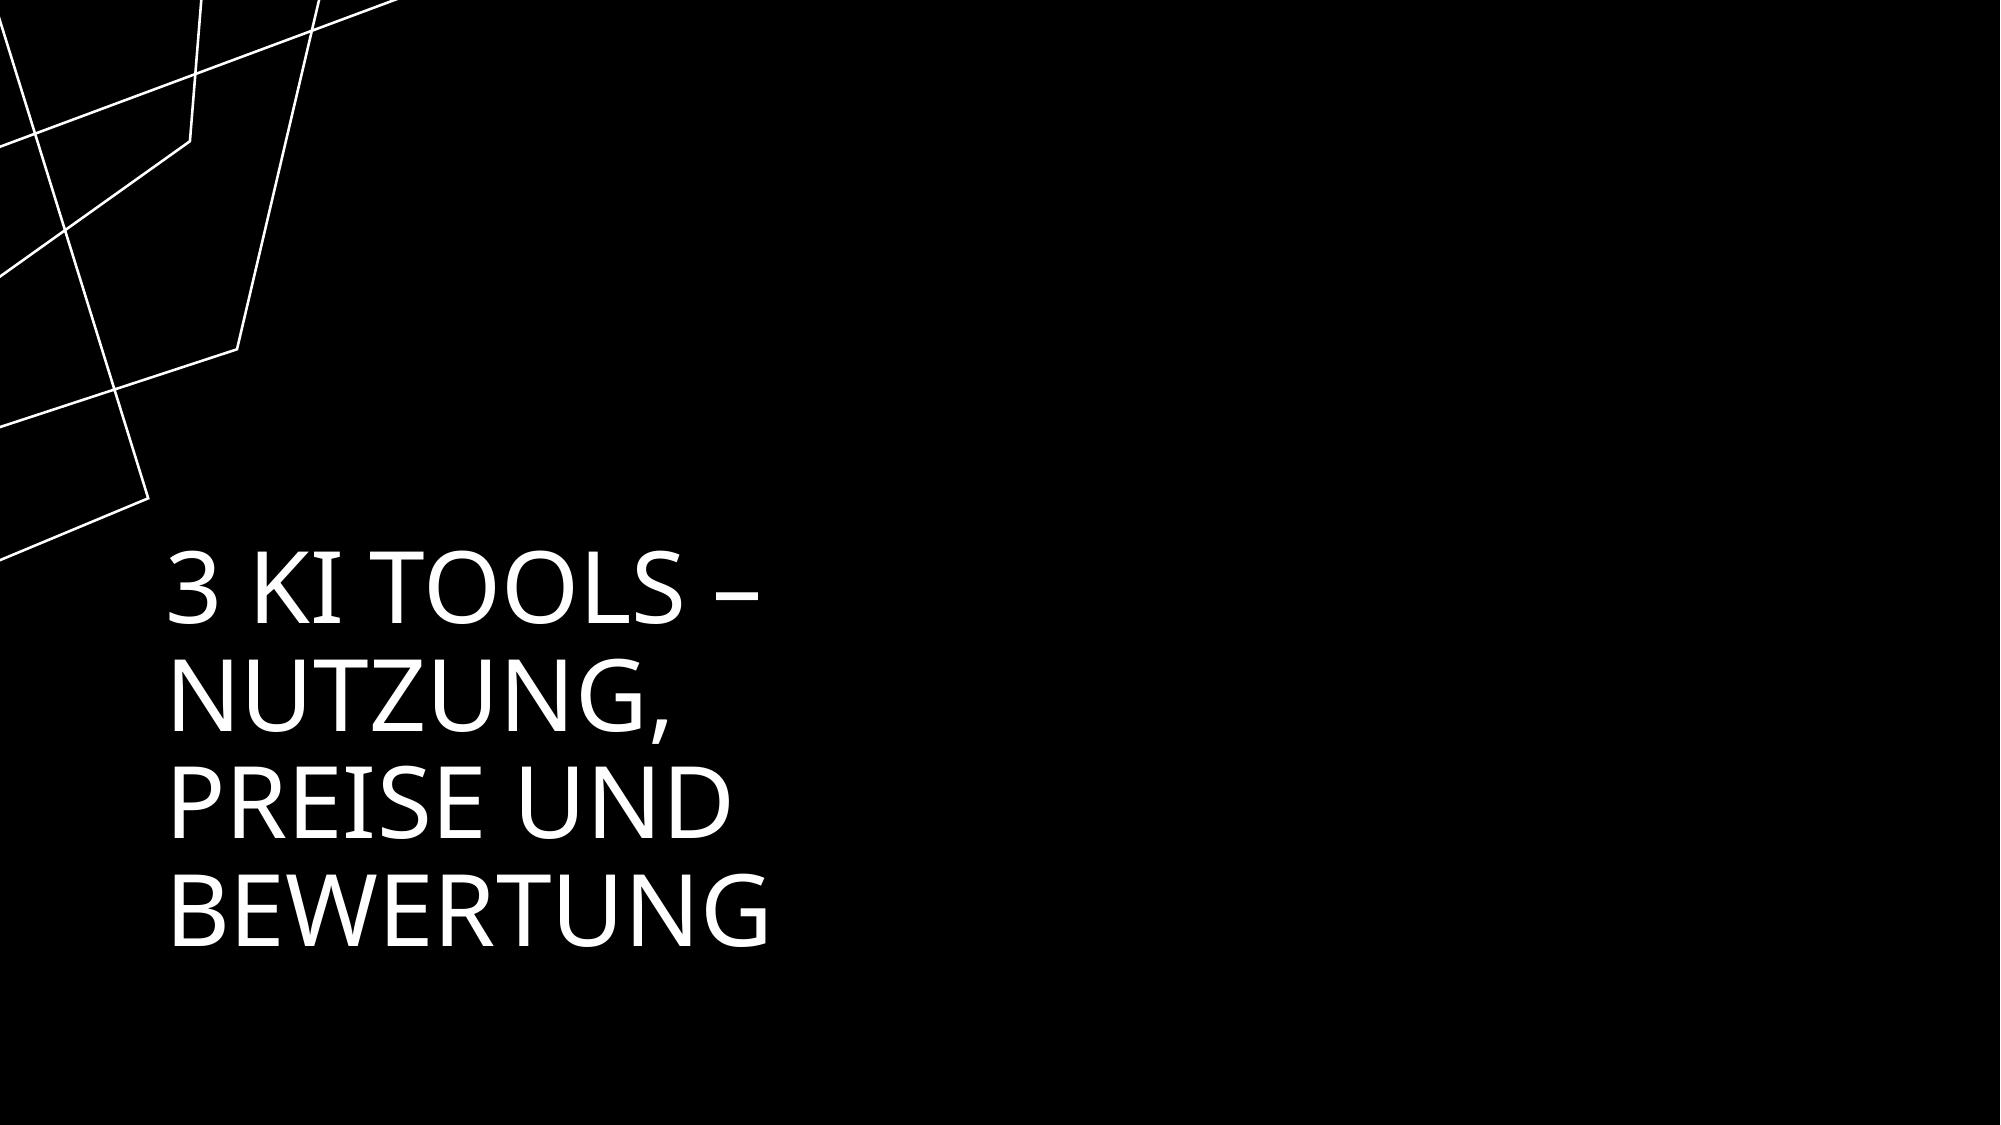

# 3 KI Tools – Nutzung, Preise und Bewertung